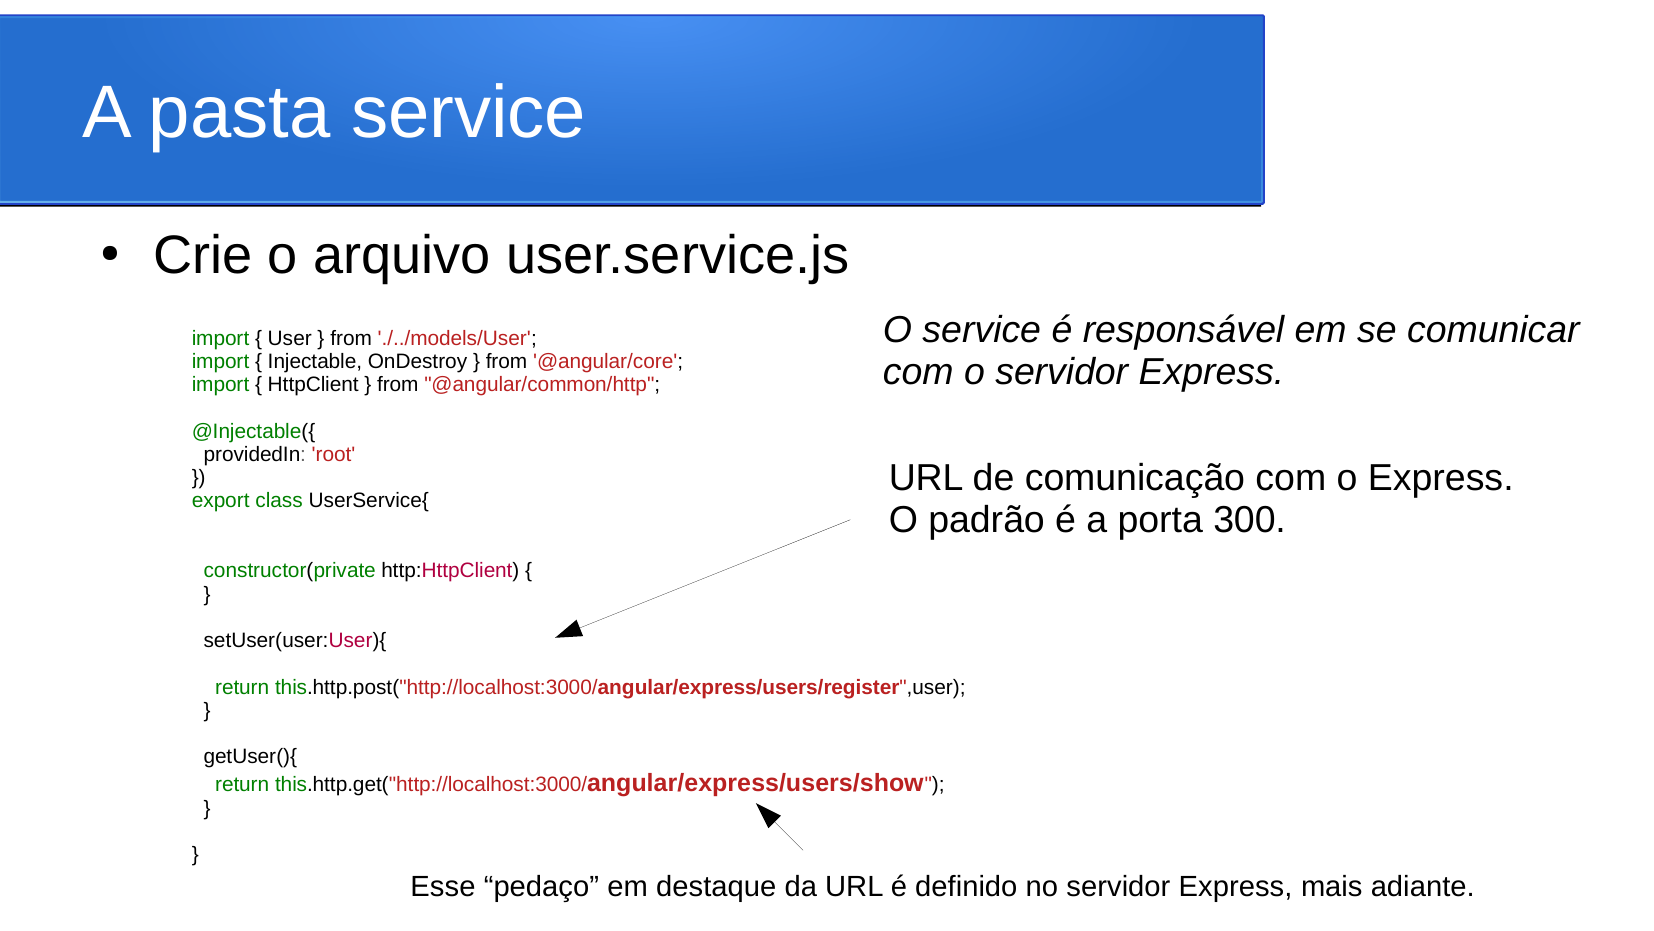

# A pasta service
Crie o arquivo user.service.js
O service é responsável em se comunicar
com o servidor Express.
import { User } from './../models/User';
import { Injectable, OnDestroy } from '@angular/core';
import { HttpClient } from "@angular/common/http";
@Injectable({
 providedIn: 'root'
})
export class UserService{
 constructor(private http:HttpClient) {
 }
 setUser(user:User){
 return this.http.post("http://localhost:3000/angular/express/users/register",user);
 }
 getUser(){
 return this.http.get("http://localhost:3000/angular/express/users/show");
 }
}
URL de comunicação com o Express.
O padrão é a porta 300.
Esse “pedaço” em destaque da URL é definido no servidor Express, mais adiante.